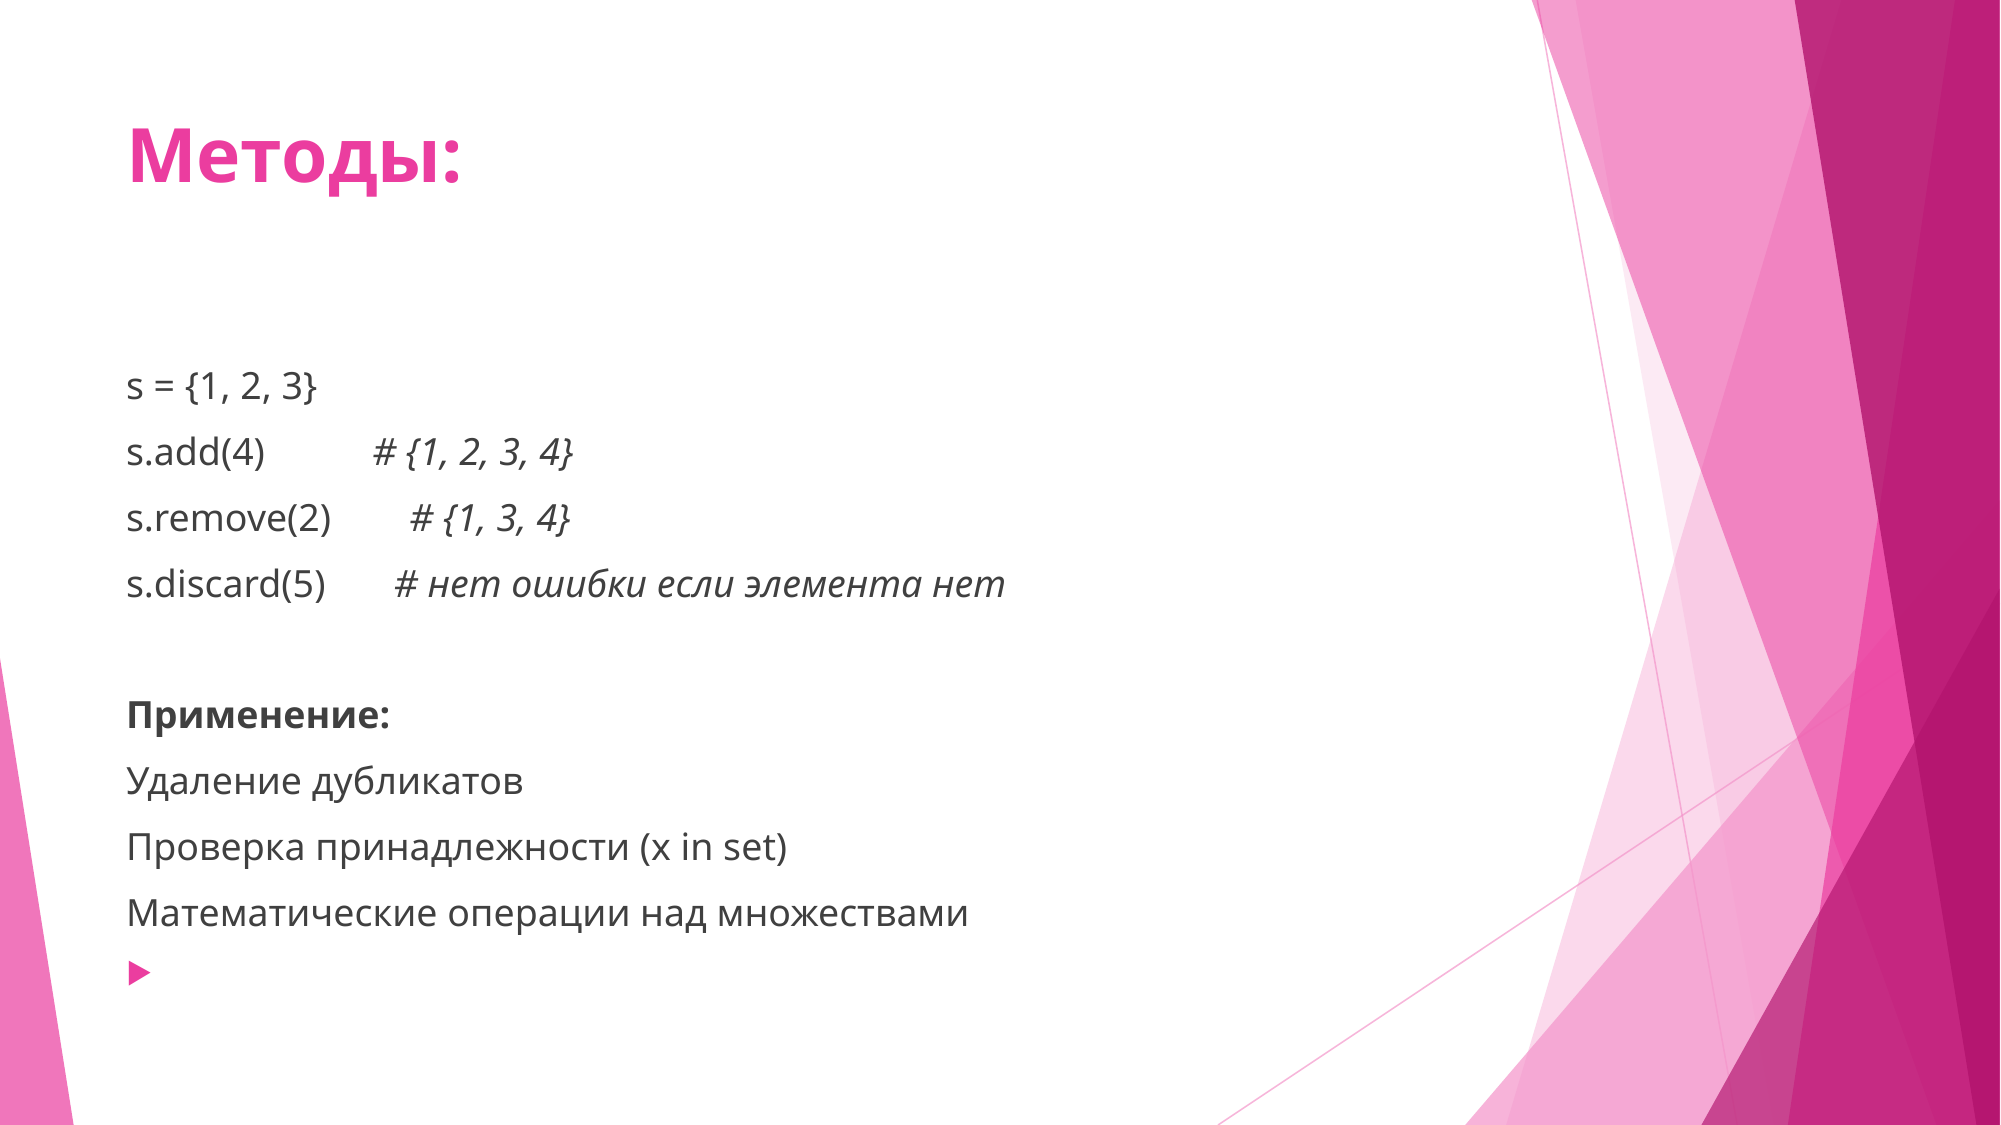

# Методы:
s = {1, 2, 3}
s.add(4) # {1, 2, 3, 4}
s.remove(2) # {1, 3, 4}
s.discard(5) # нет ошибки если элемента нет
Применение:
Удаление дубликатов
Проверка принадлежности (x in set)
Математические операции над множествами